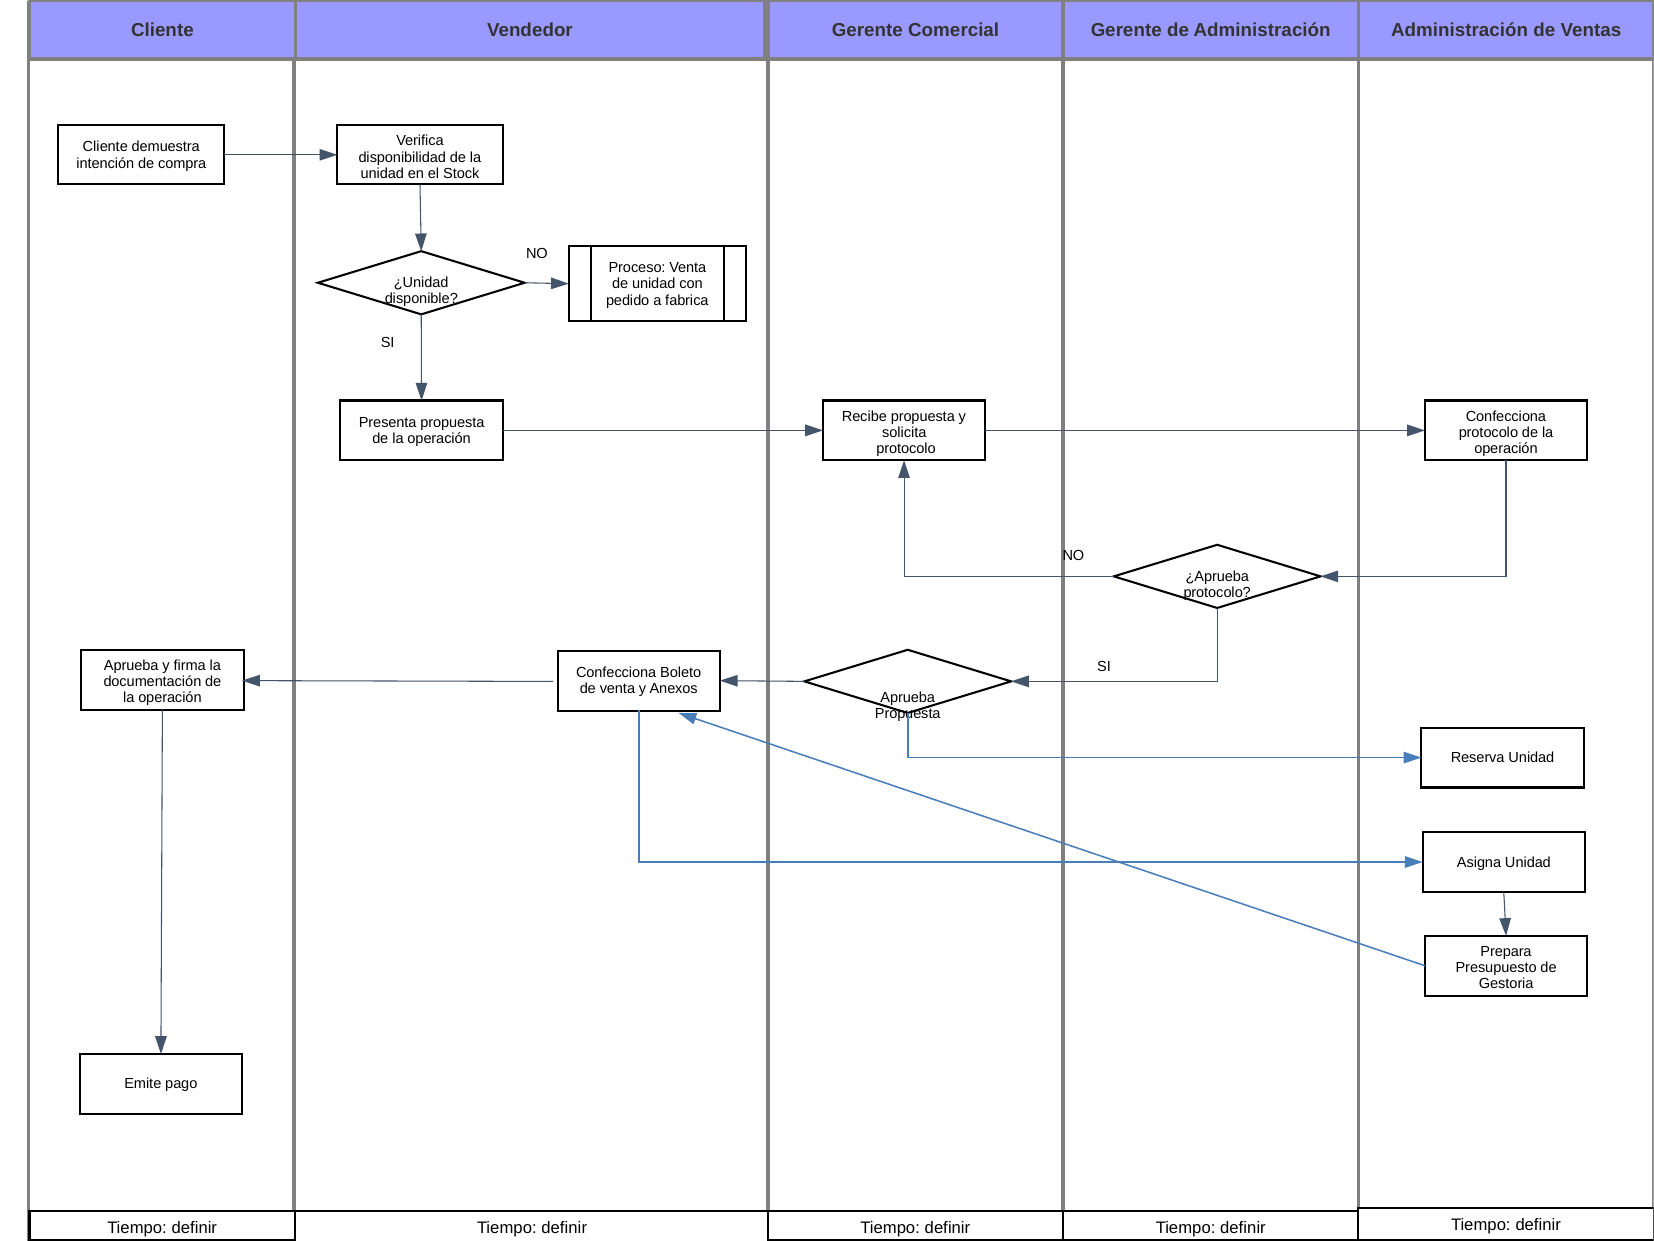

Cliente
Vendedor
Gerente Comercial
Gerente de Administración
Administración de Ventas
Cliente demuestra intención de compra
Verifica disponibilidad de la unidad en el Stock
NO
Proceso: Venta de unidad con pedido a fabrica
¿Unidad disponible?
SI
Presenta propuesta de la operación
Recibe propuesta y solicita
 protocolo
Confecciona protocolo de la operación
NO
¿Aprueba protocolo?
Aprueba y firma la documentación de la operación
Aprueba Propuesta
Confecciona Boleto de venta y Anexos
SI
Reserva Unidad
Asigna Unidad
Prepara Presupuesto de Gestoria
Emite pago
Tiempo: definir
Tiempo: definir
Tiempo: definir
Tiempo: definir
Tiempo: definir